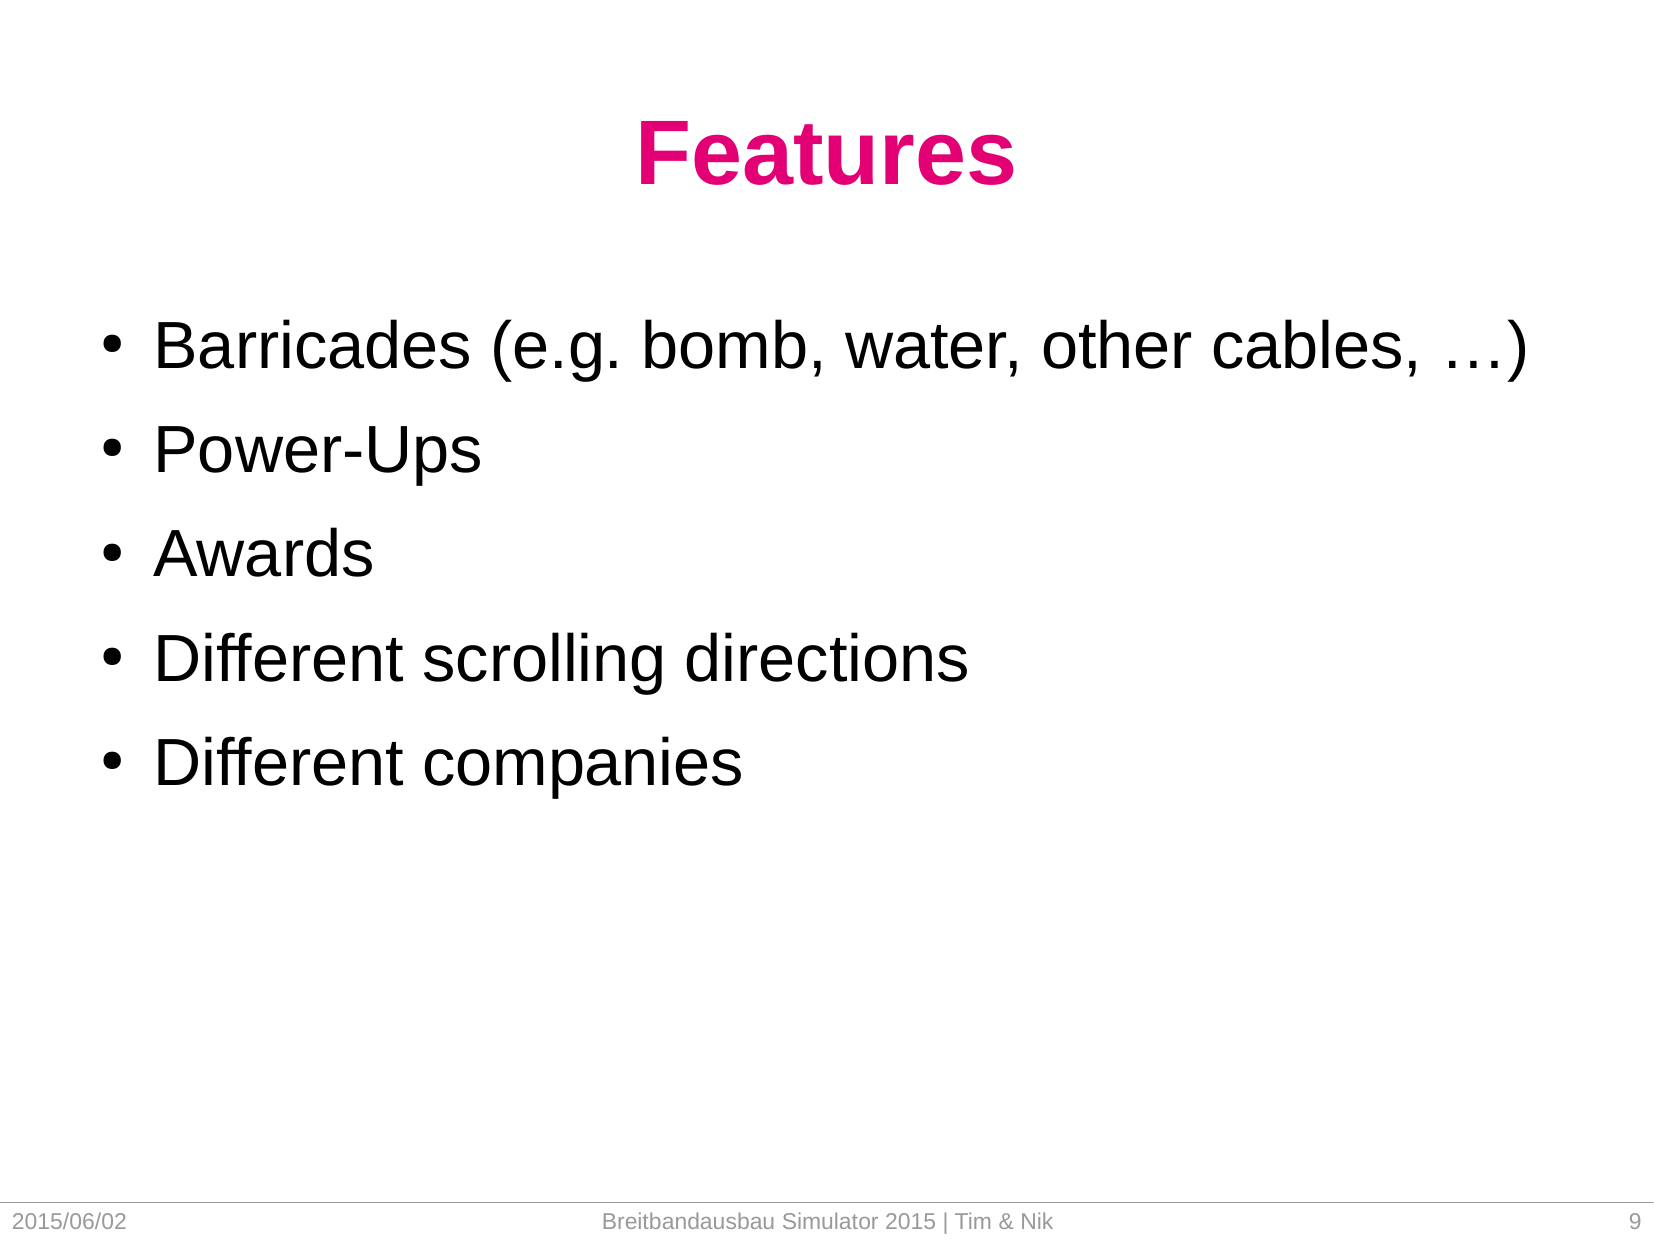

# Features
Barricades (e.g. bomb, water, other cables, …)
Power-Ups
Awards
Different scrolling directions
Different companies
2015/06/02
Breitbandausbau Simulator 2015 | Tim & Nik
9